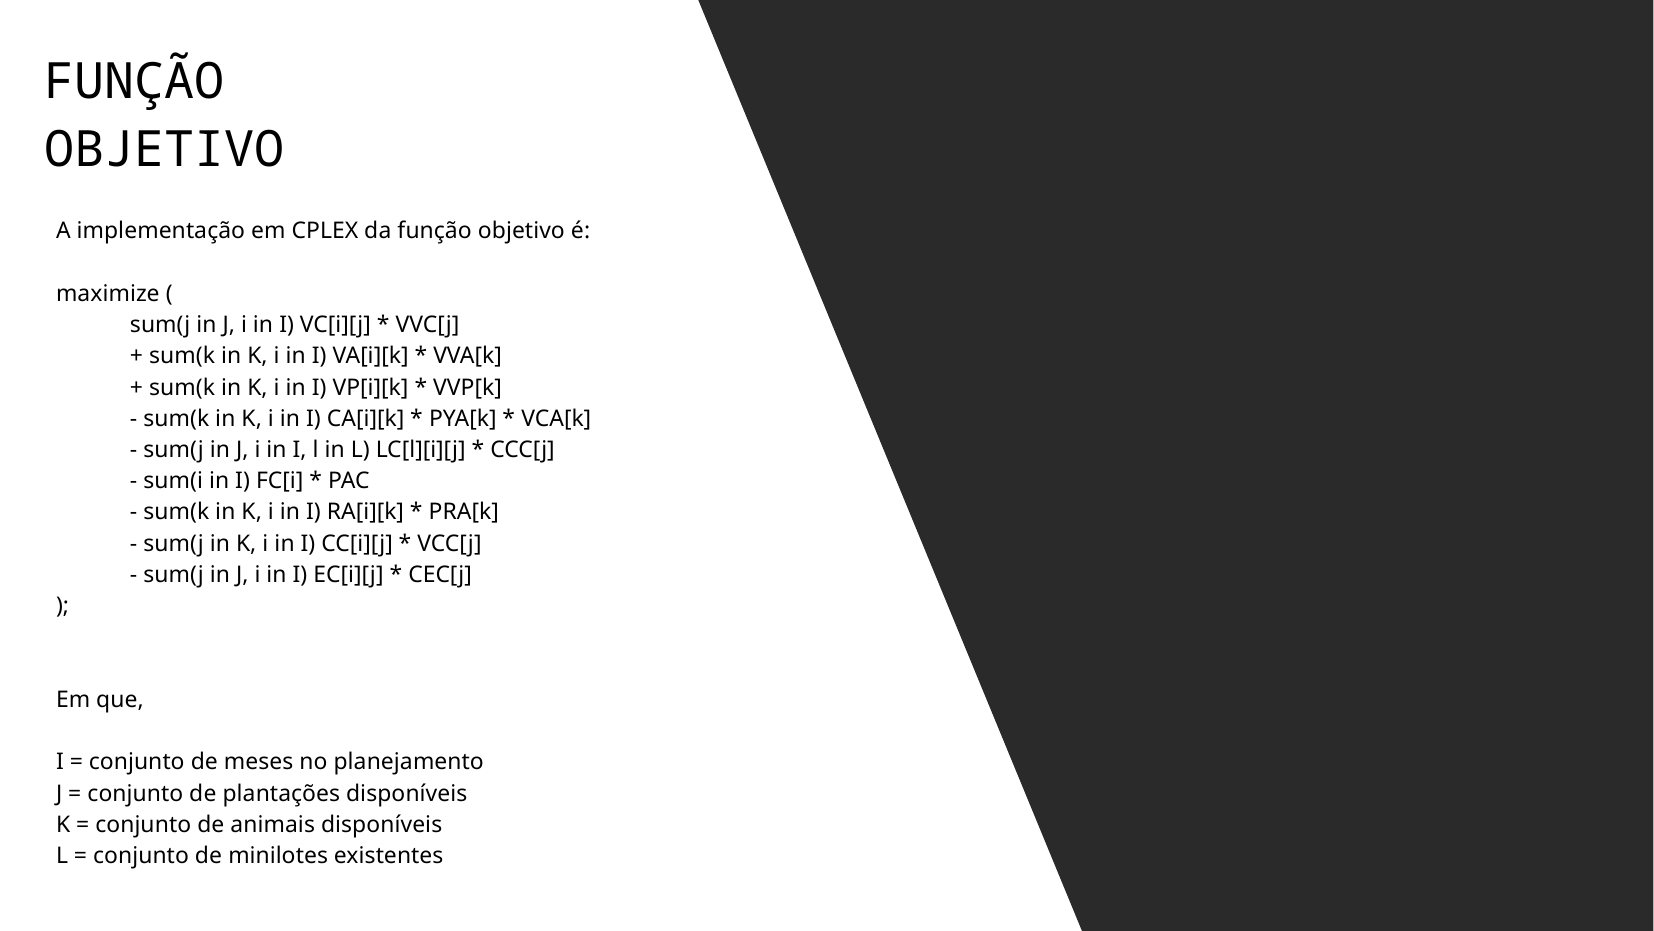

FUNÇÃO OBJETIVO
A implementação em CPLEX da função objetivo é:
maximize (
	sum(j in J, i in I) VC[i][j] * VVC[j]
	+ sum(k in K, i in I) VA[i][k] * VVA[k]
	+ sum(k in K, i in I) VP[i][k] * VVP[k]
	- sum(k in K, i in I) CA[i][k] * PYA[k] * VCA[k]
	- sum(j in J, i in I, l in L) LC[l][i][j] * CCC[j]
	- sum(i in I) FC[i] * PAC
	- sum(k in K, i in I) RA[i][k] * PRA[k]
	- sum(j in K, i in I) CC[i][j] * VCC[j]
	- sum(j in J, i in I) EC[i][j] * CEC[j]
);
Em que,
I = conjunto de meses no planejamento
J = conjunto de plantações disponíveis
K = conjunto de animais disponíveis
L = conjunto de minilotes existentes